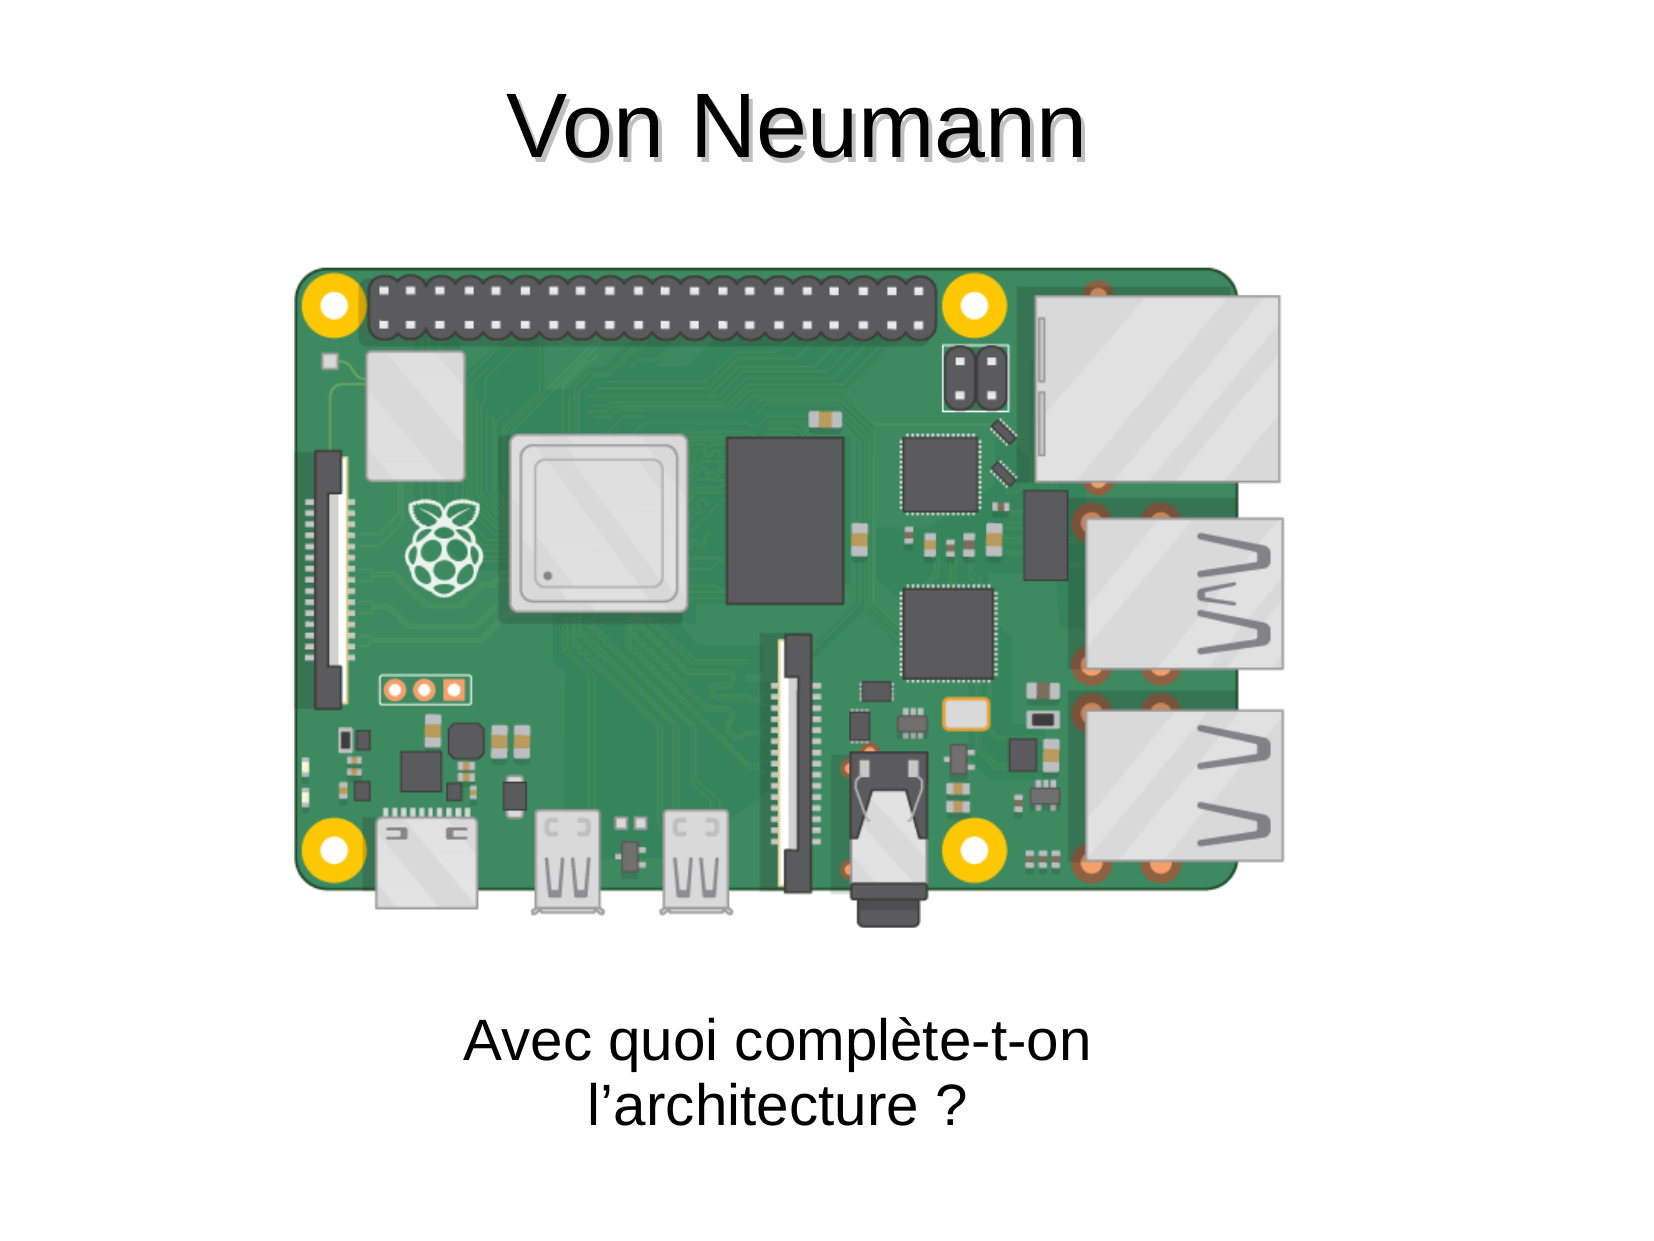

# Von Neumann
Avec quoi complète-t-on l’architecture ?